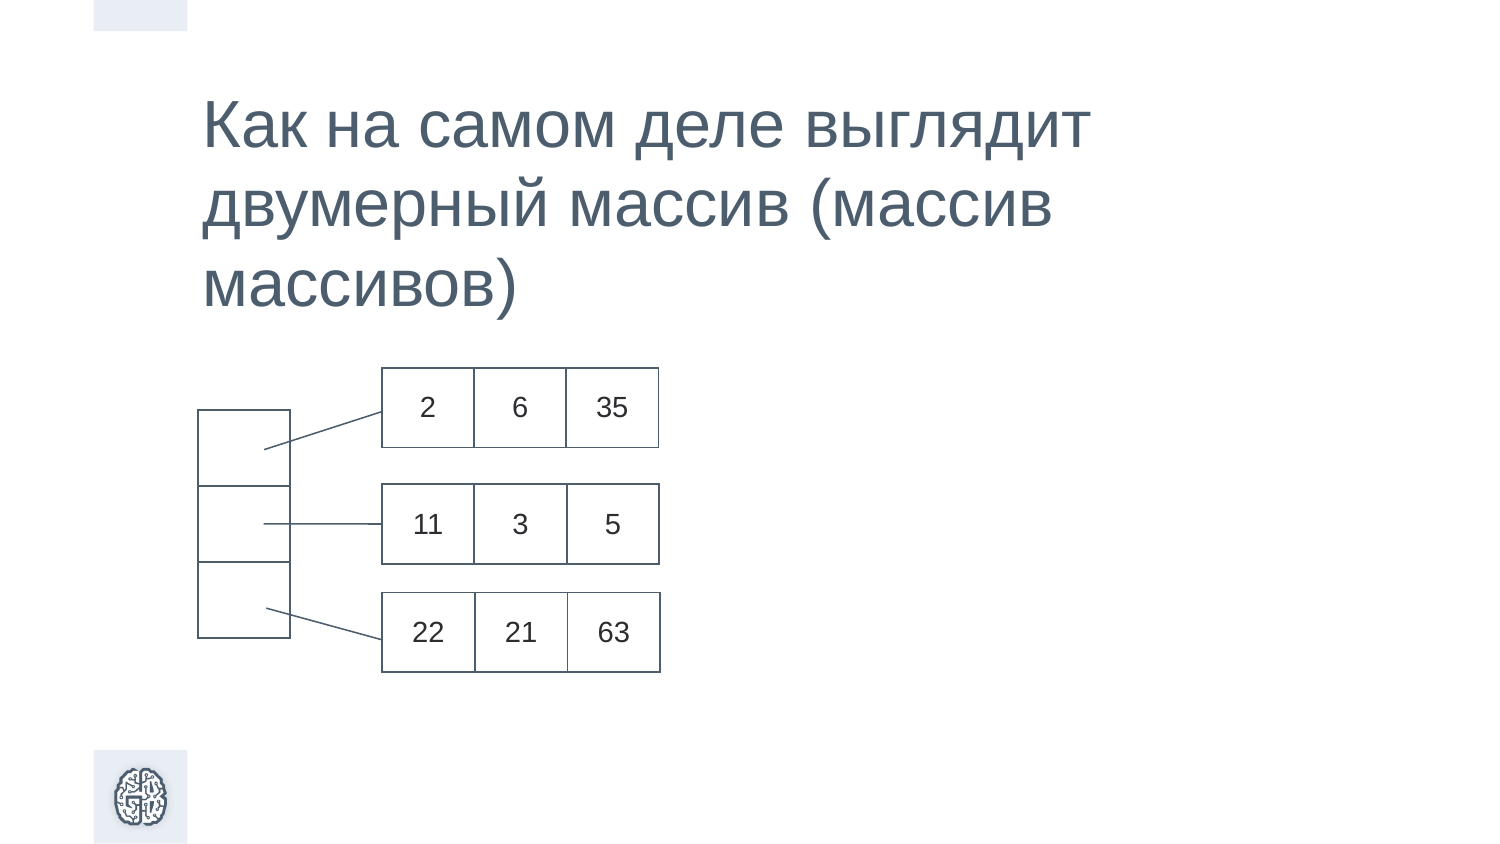

Как на самом деле выглядит двумерный массив (массив массивов)
| 2 | 6 | 35 |
| --- | --- | --- |
| |
| --- |
| |
| |
| 11 | 3 | 5 |
| --- | --- | --- |
| 22 | 21 | 63 |
| --- | --- | --- |